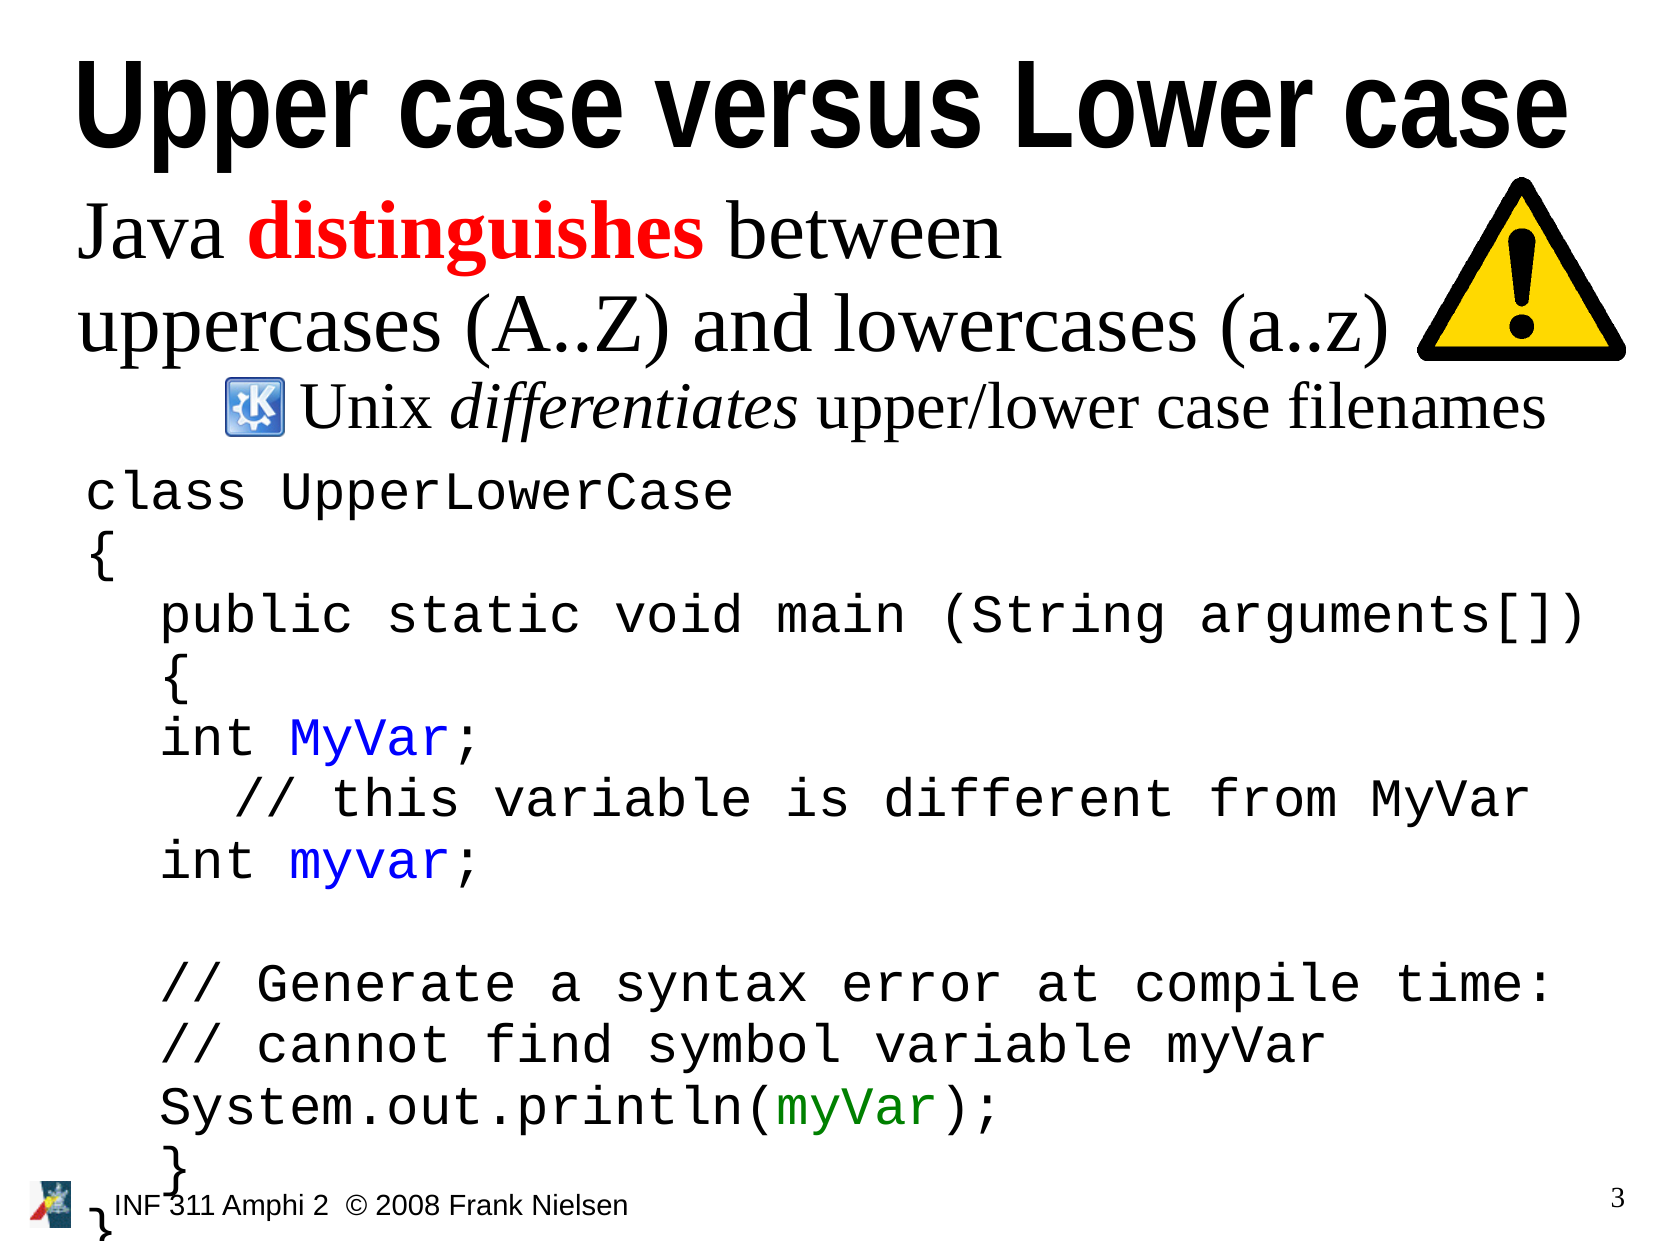

Upper case versus Lower case
Java distinguishes between
uppercases (A..Z) and lowercases (a..z)
			Unix differentiates upper/lower case filenames
class UpperLowerCase
{
	public static void main (String arguments[])
	{
	int MyVar;
		// this variable is different from MyVar
	int myvar;
	// Generate a syntax error at compile time:
	// cannot find symbol variable myVar
	System.out.println(myVar);
	}
}